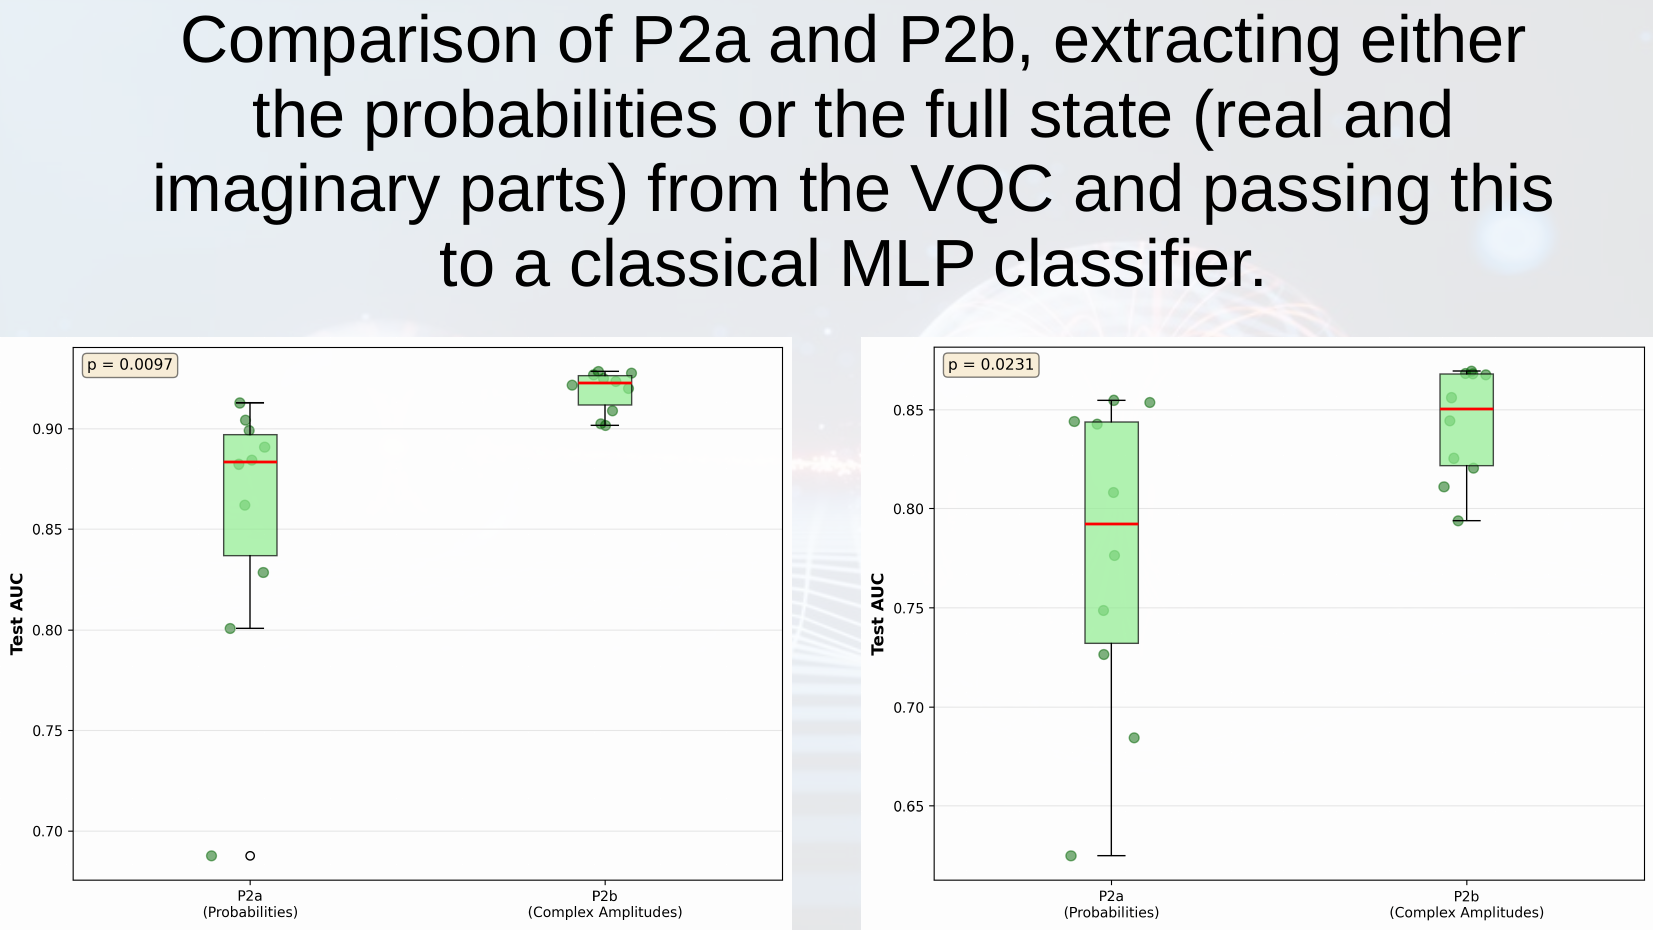

# Comparison of P2a and P2b, extracting either the probabilities or the full state (real and imaginary parts) from the VQC and passing this to a classical MLP classifier.